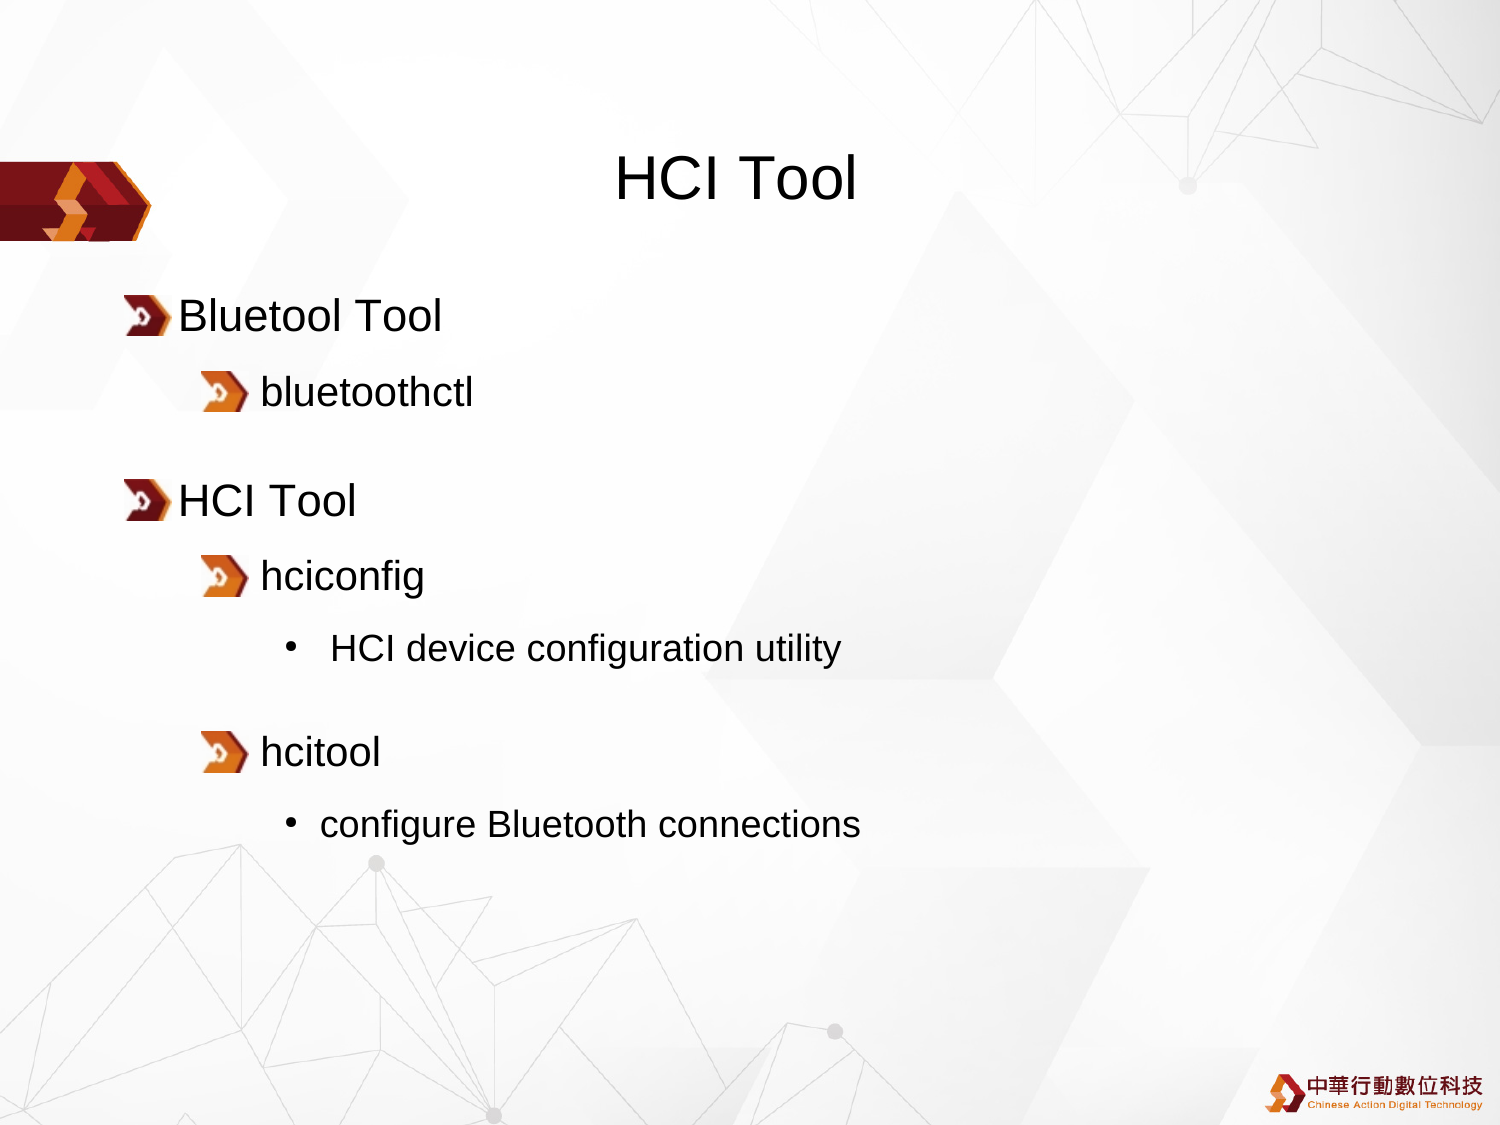

# HCI Tool
Bluetool Tool
 bluetoothctl
HCI Tool
 hciconfig
 HCI device configuration utility
 hcitool
configure Bluetooth connections